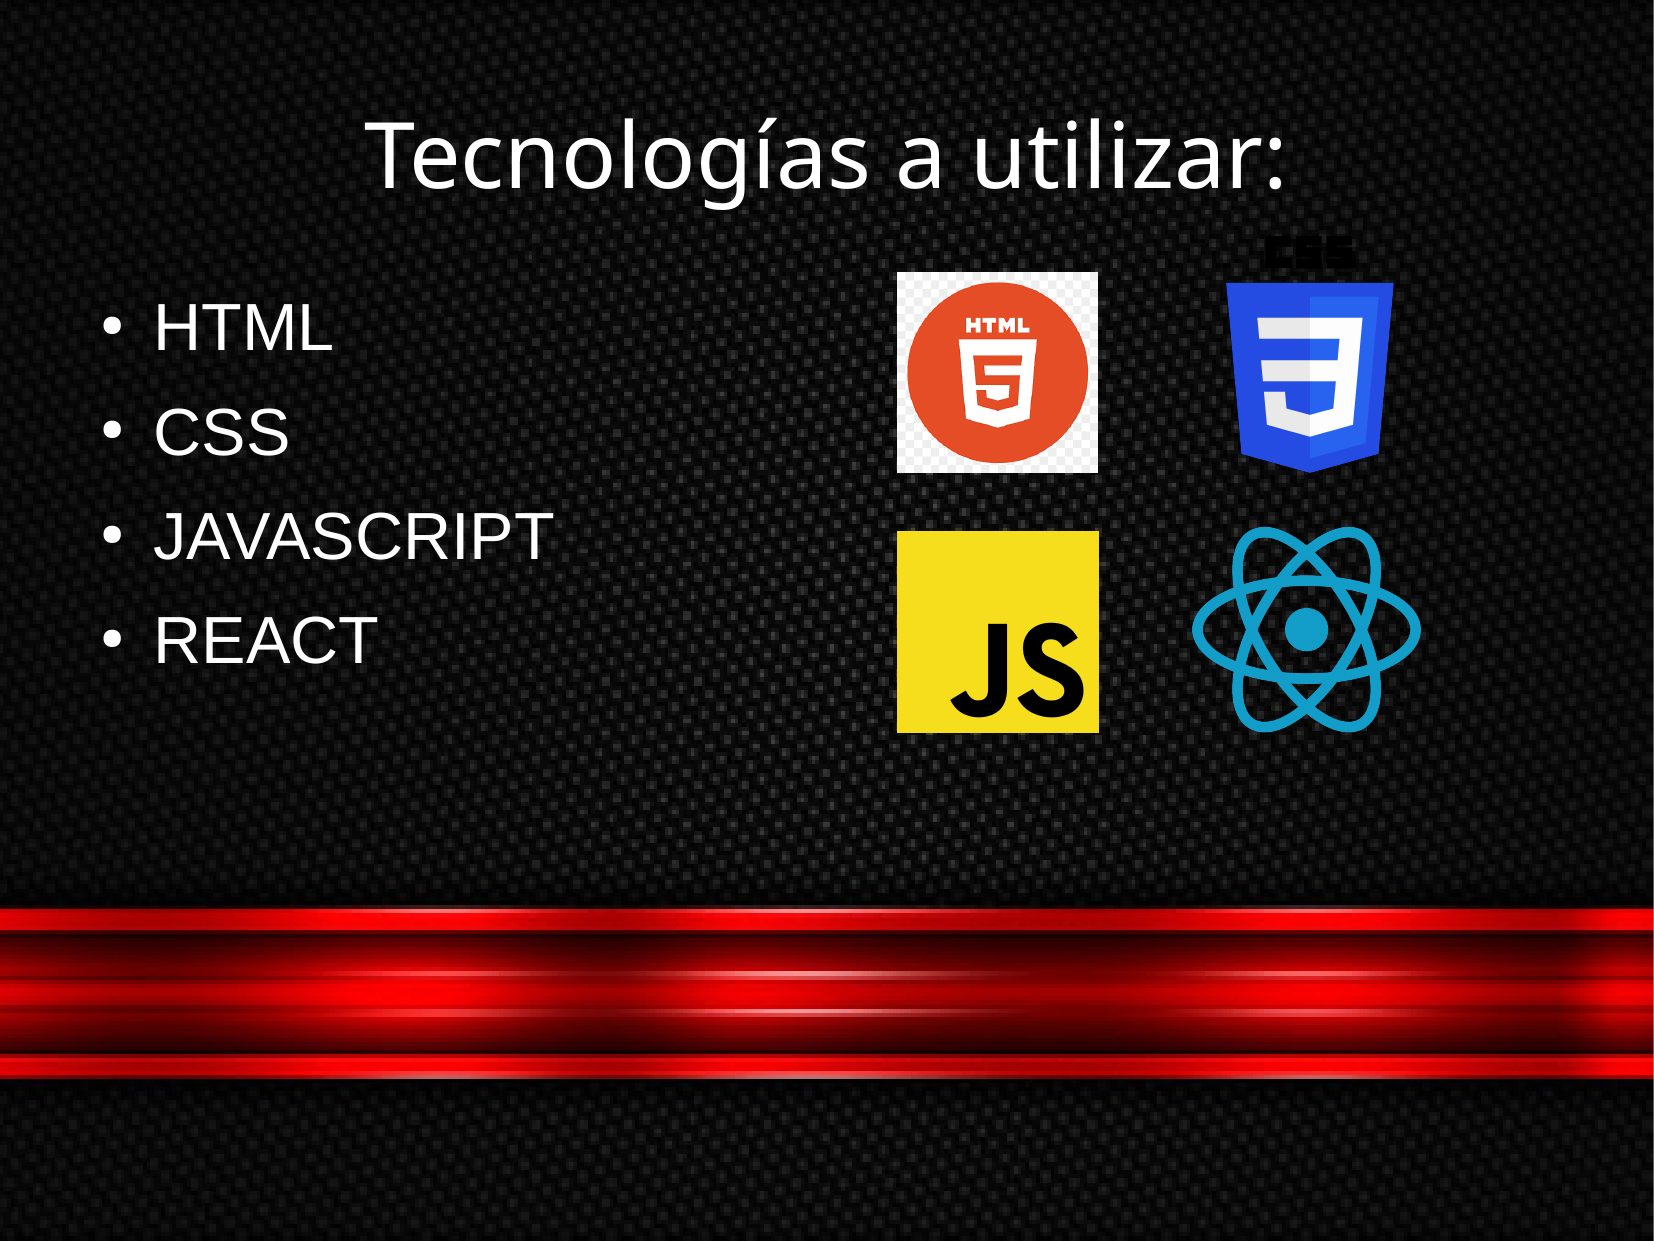

# Tecnologías a utilizar:
HTML
CSS
JAVASCRIPT
REACT